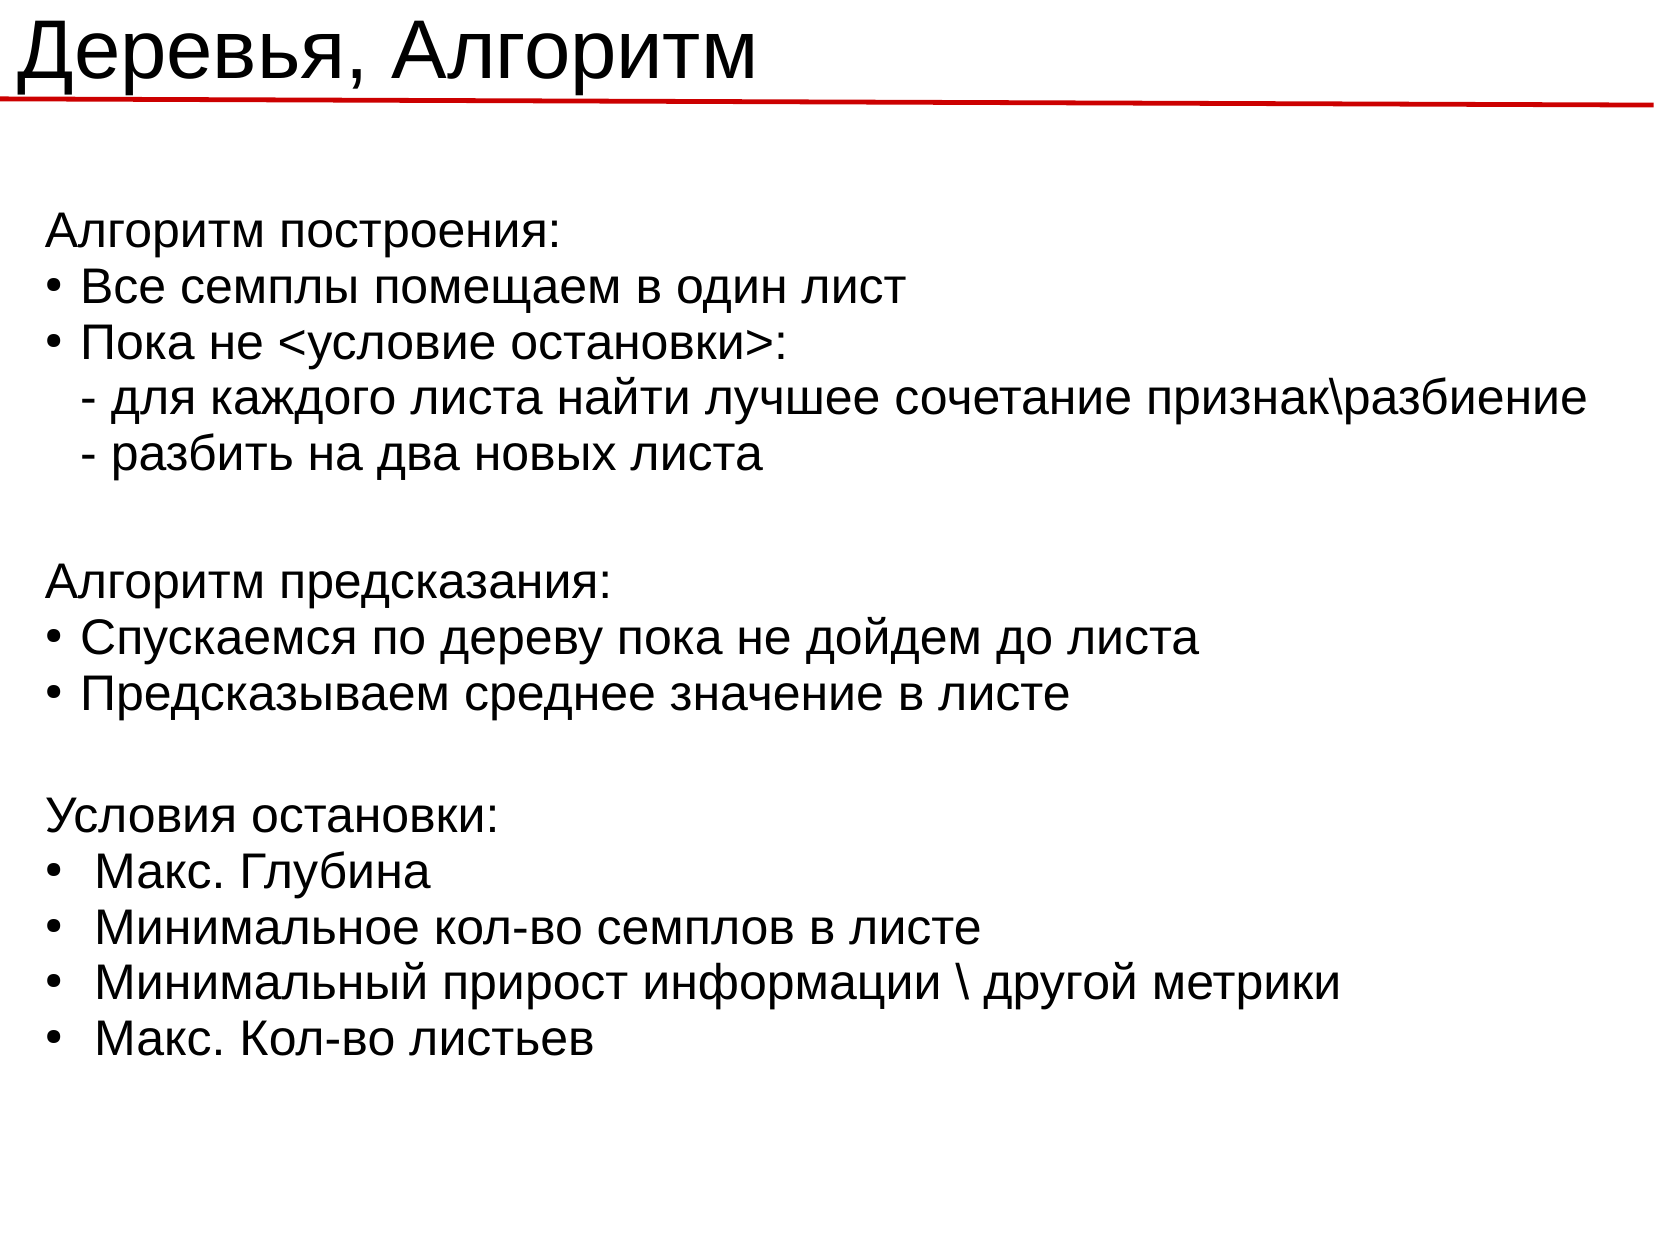

# Деревья, Алгоритм
Алгоритм построения:
Все семплы помещаем в один лист
Пока не <условие остановки>:
- для каждого листа найти лучшее сочетание признак\разбиение
- разбить на два новых листа
Алгоритм предсказания:
Спускаемся по дереву пока не дойдем до листа
Предсказываем среднее значение в листе
Условия остановки:
 Макс. Глубина
 Минимальное кол-во семплов в листе
 Минимальный прирост информации \ другой метрики
 Макс. Кол-во листьев